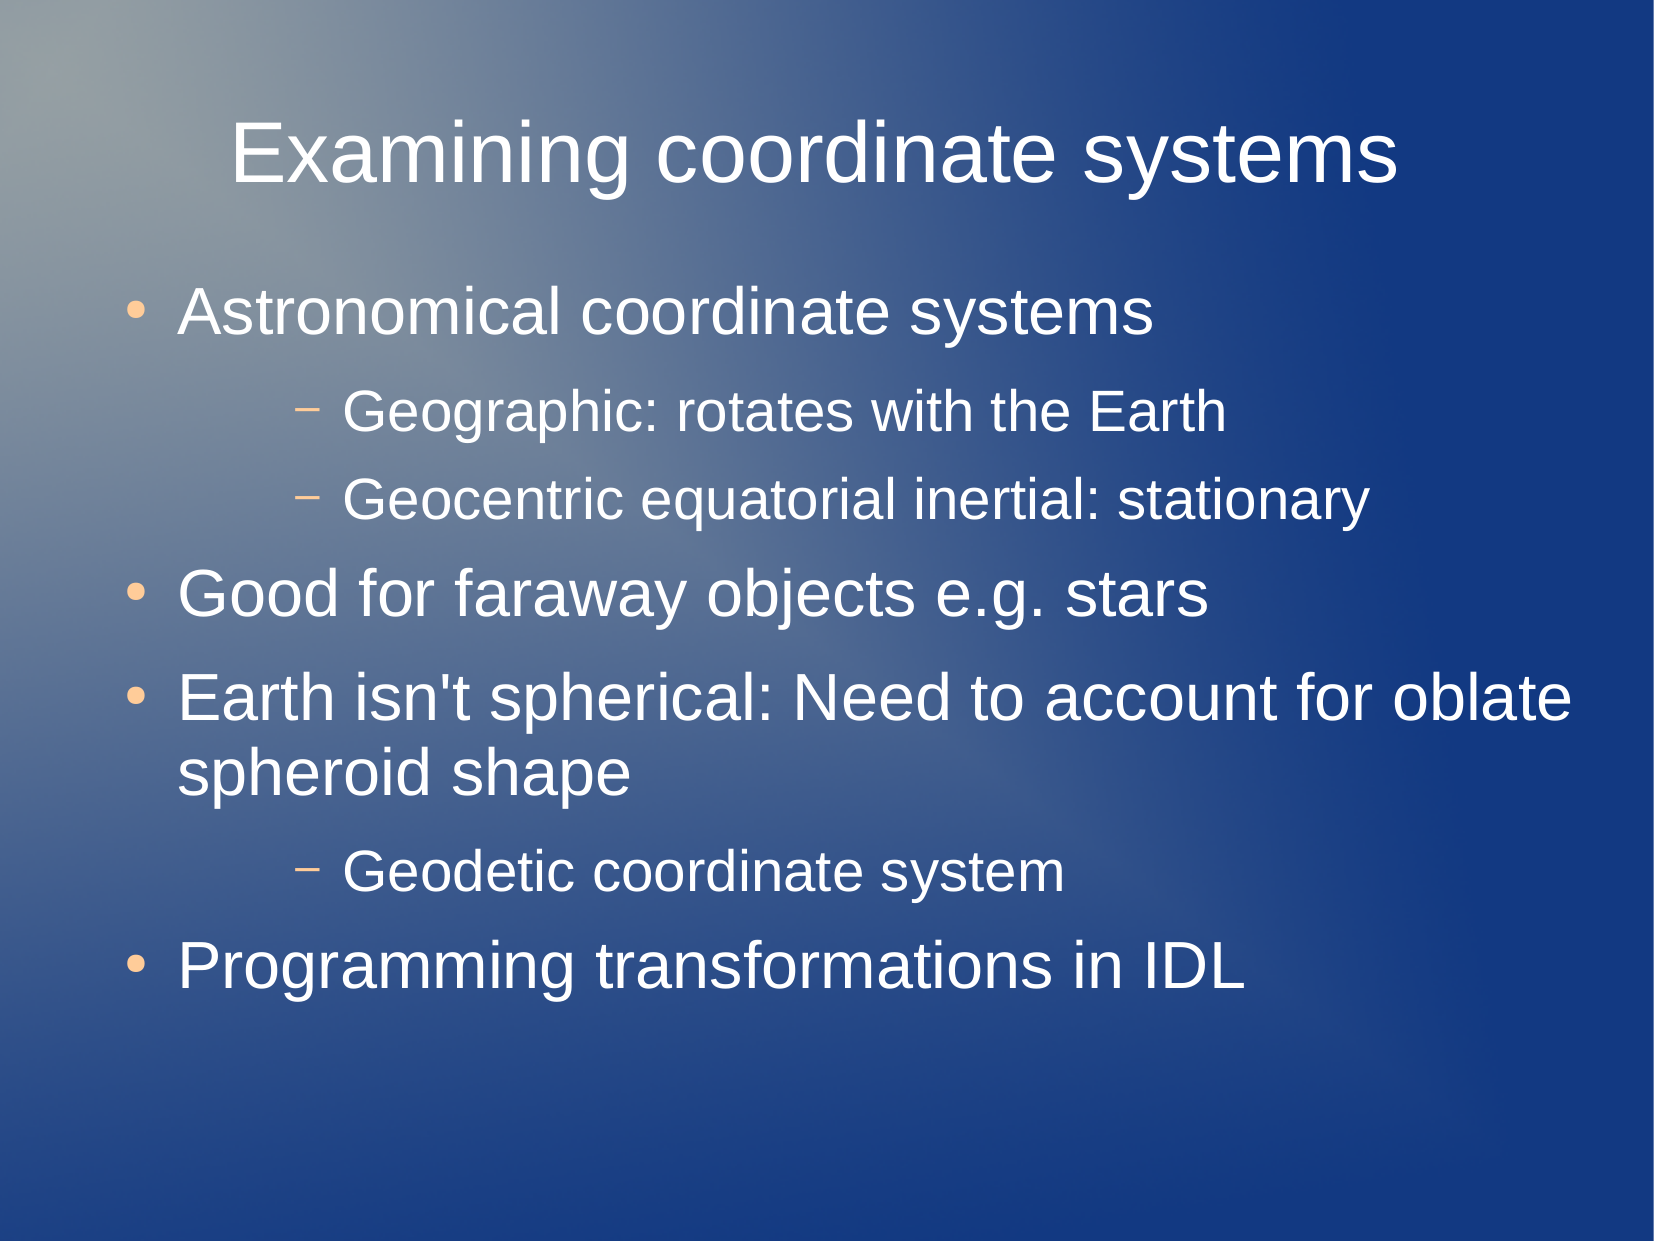

# Examining coordinate systems
Astronomical coordinate systems
Geographic: rotates with the Earth
Geocentric equatorial inertial: stationary
Good for faraway objects e.g. stars
Earth isn't spherical: Need to account for oblate spheroid shape
Geodetic coordinate system
Programming transformations in IDL